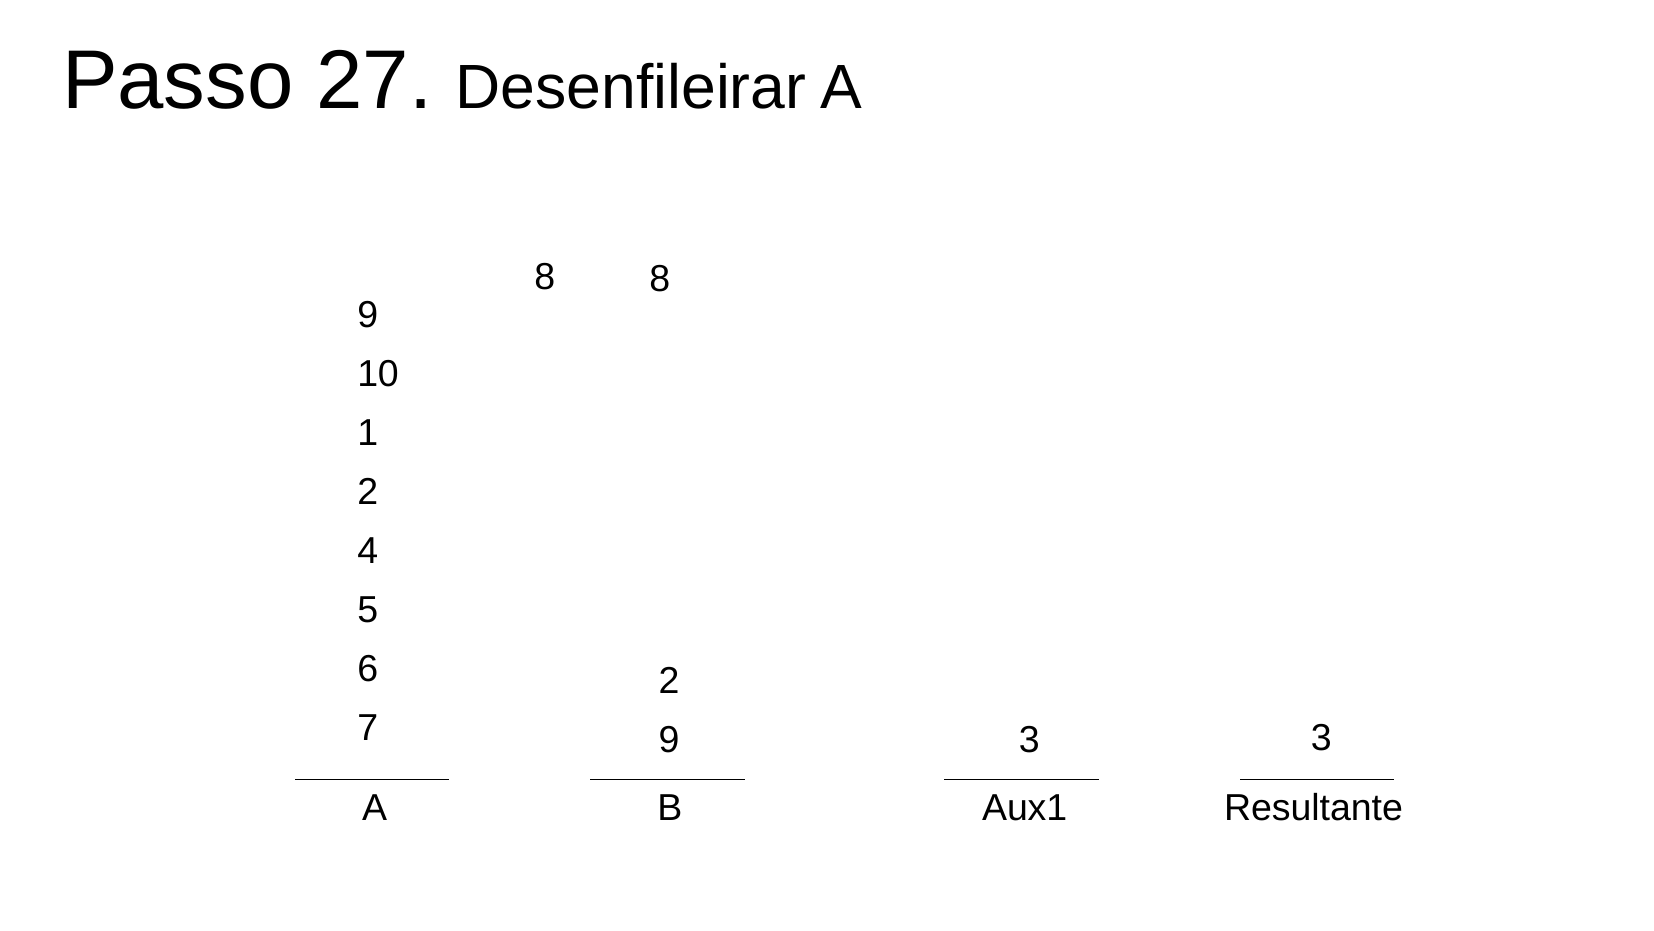

Passo 27. Desenfileirar A
8
8
9
10
1
2
4
5
6
2
7
3
9
3
A
B
Aux1
Resultante